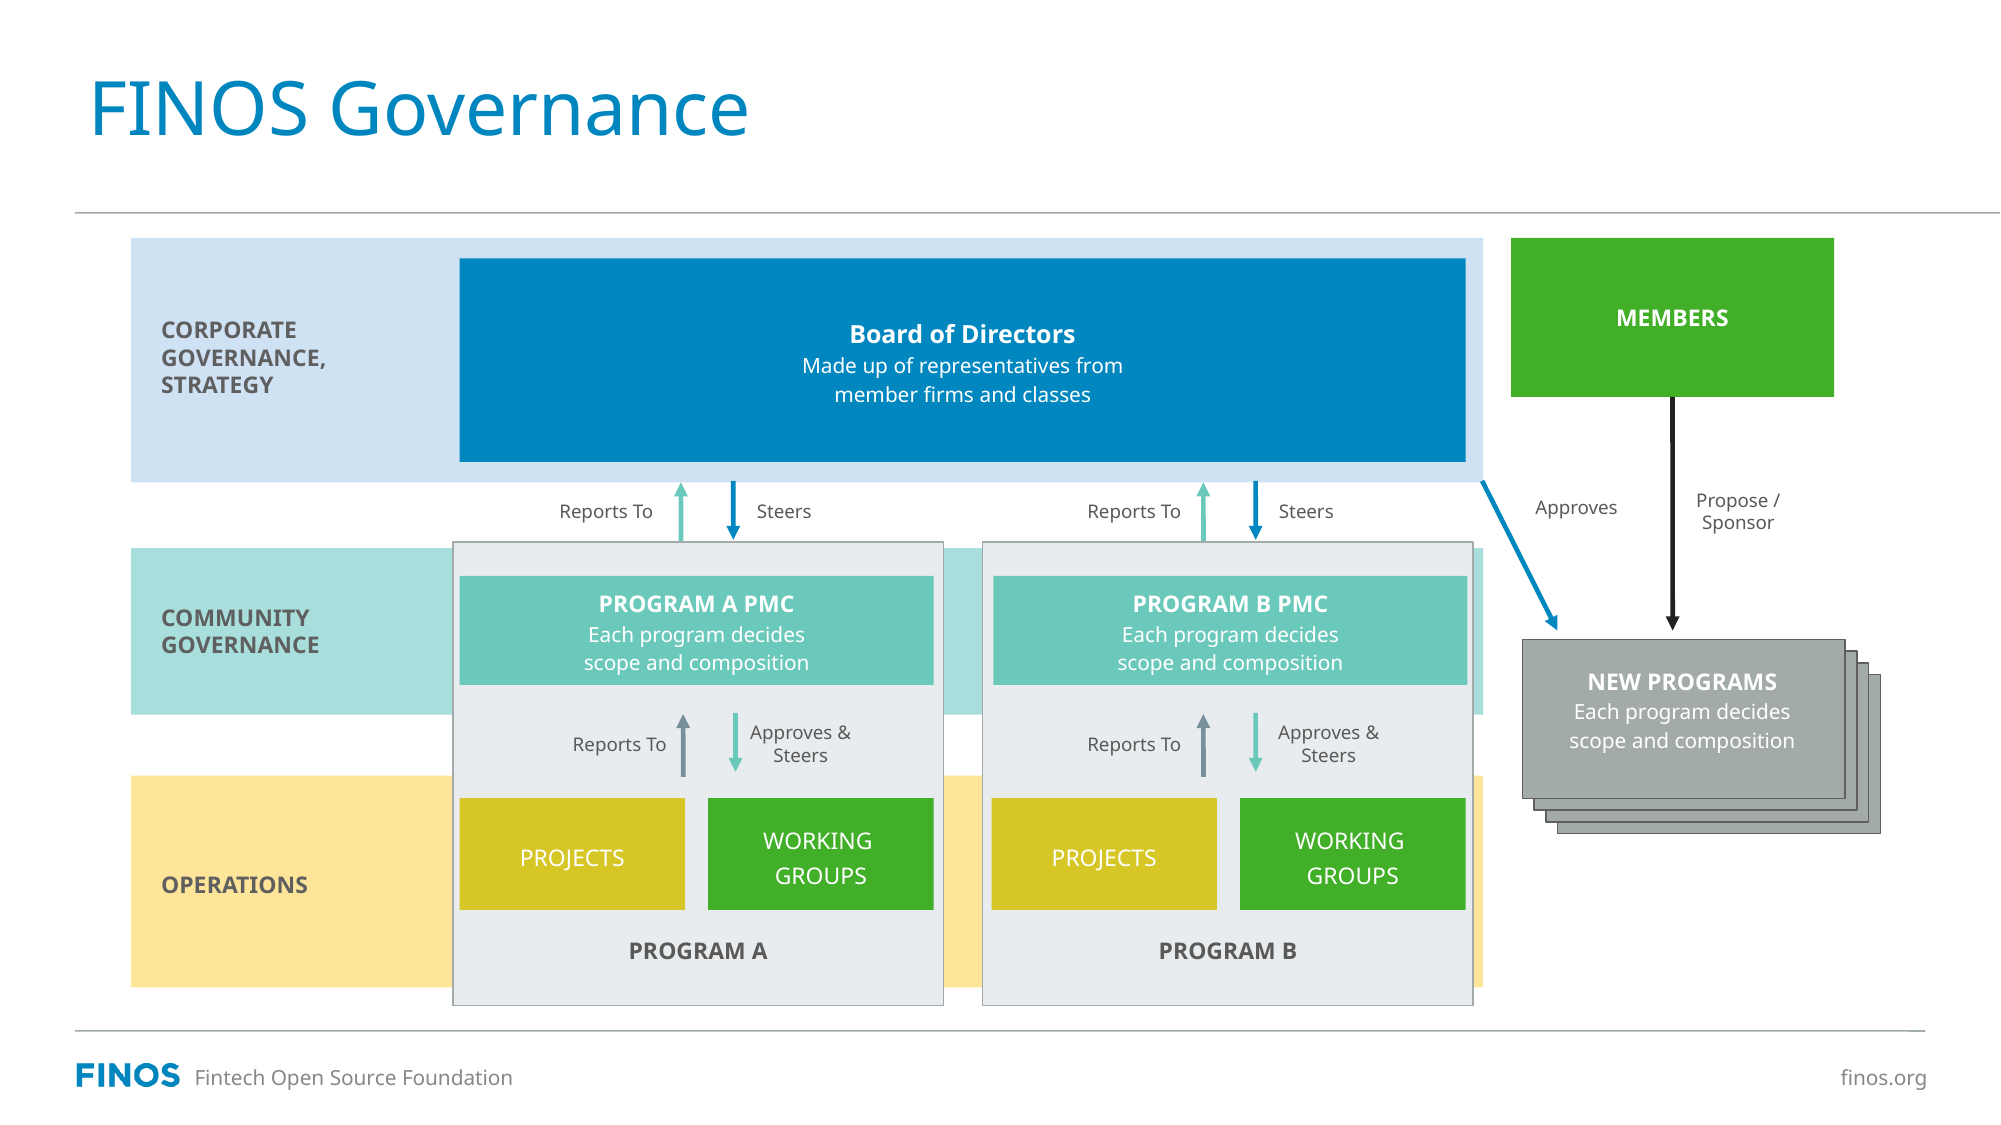

# FINOS Governance
MEMBERS
CORPORATE GOVERNANCE, STRATEGY
Board of Directors
Made up of representatives from
member firms and classes
Propose / Sponsor
Approves
Reports To
Steers
Reports To
Steers
COMMUNITY GOVERNANCE
PROGRAM A PMC
Each program decides
scope and composition
PROGRAM B PMC
Each program decides
scope and composition
NEW PROGRAMS
Each program decides
scope and composition
Approves &
Steers
Approves &
Steers
Reports To
Reports To
PROJECTS
WORKING
GROUPS
PROJECTS
WORKING
GROUPS
OPERATIONS
PROGRAM A
PROGRAM B